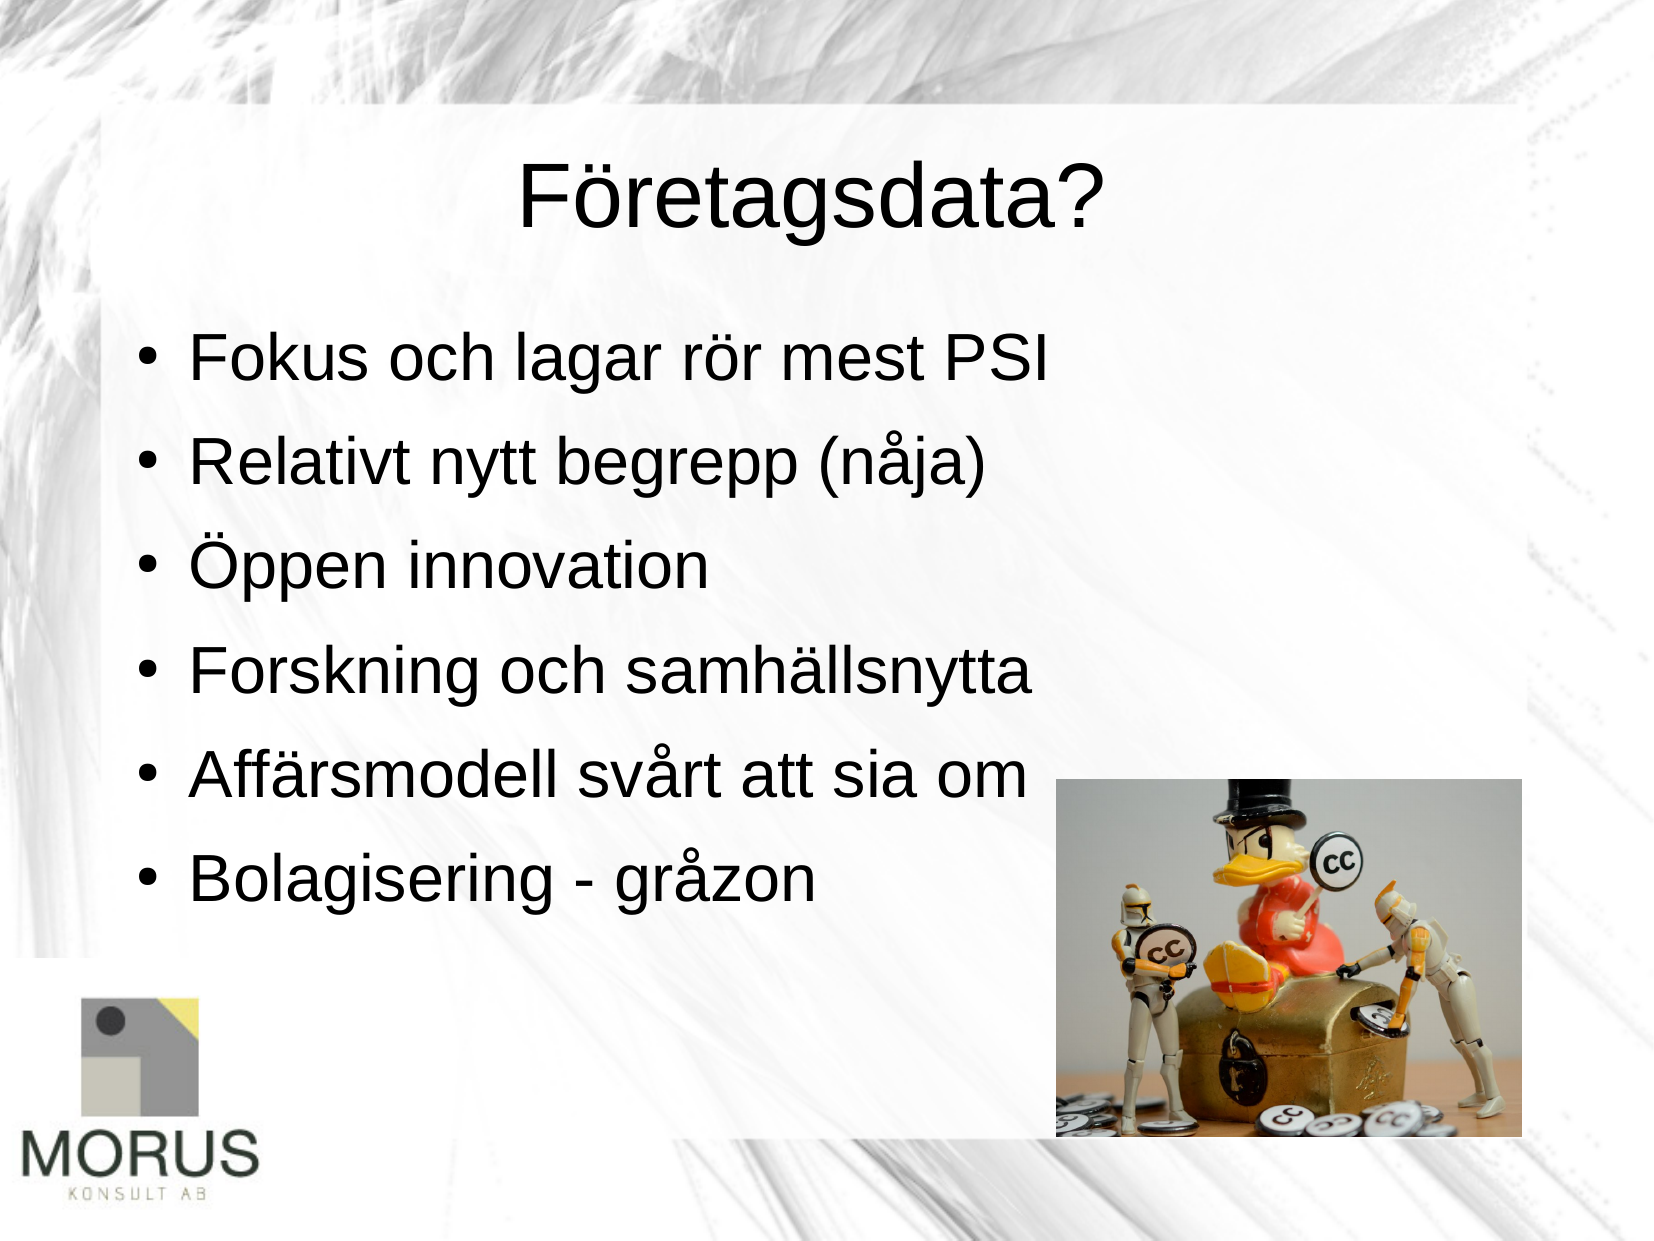

# Företagsdata?
Fokus och lagar rör mest PSI
Relativt nytt begrepp (nåja)
Öppen innovation
Forskning och samhällsnytta
Affärsmodell svårt att sia om
Bolagisering - gråzon